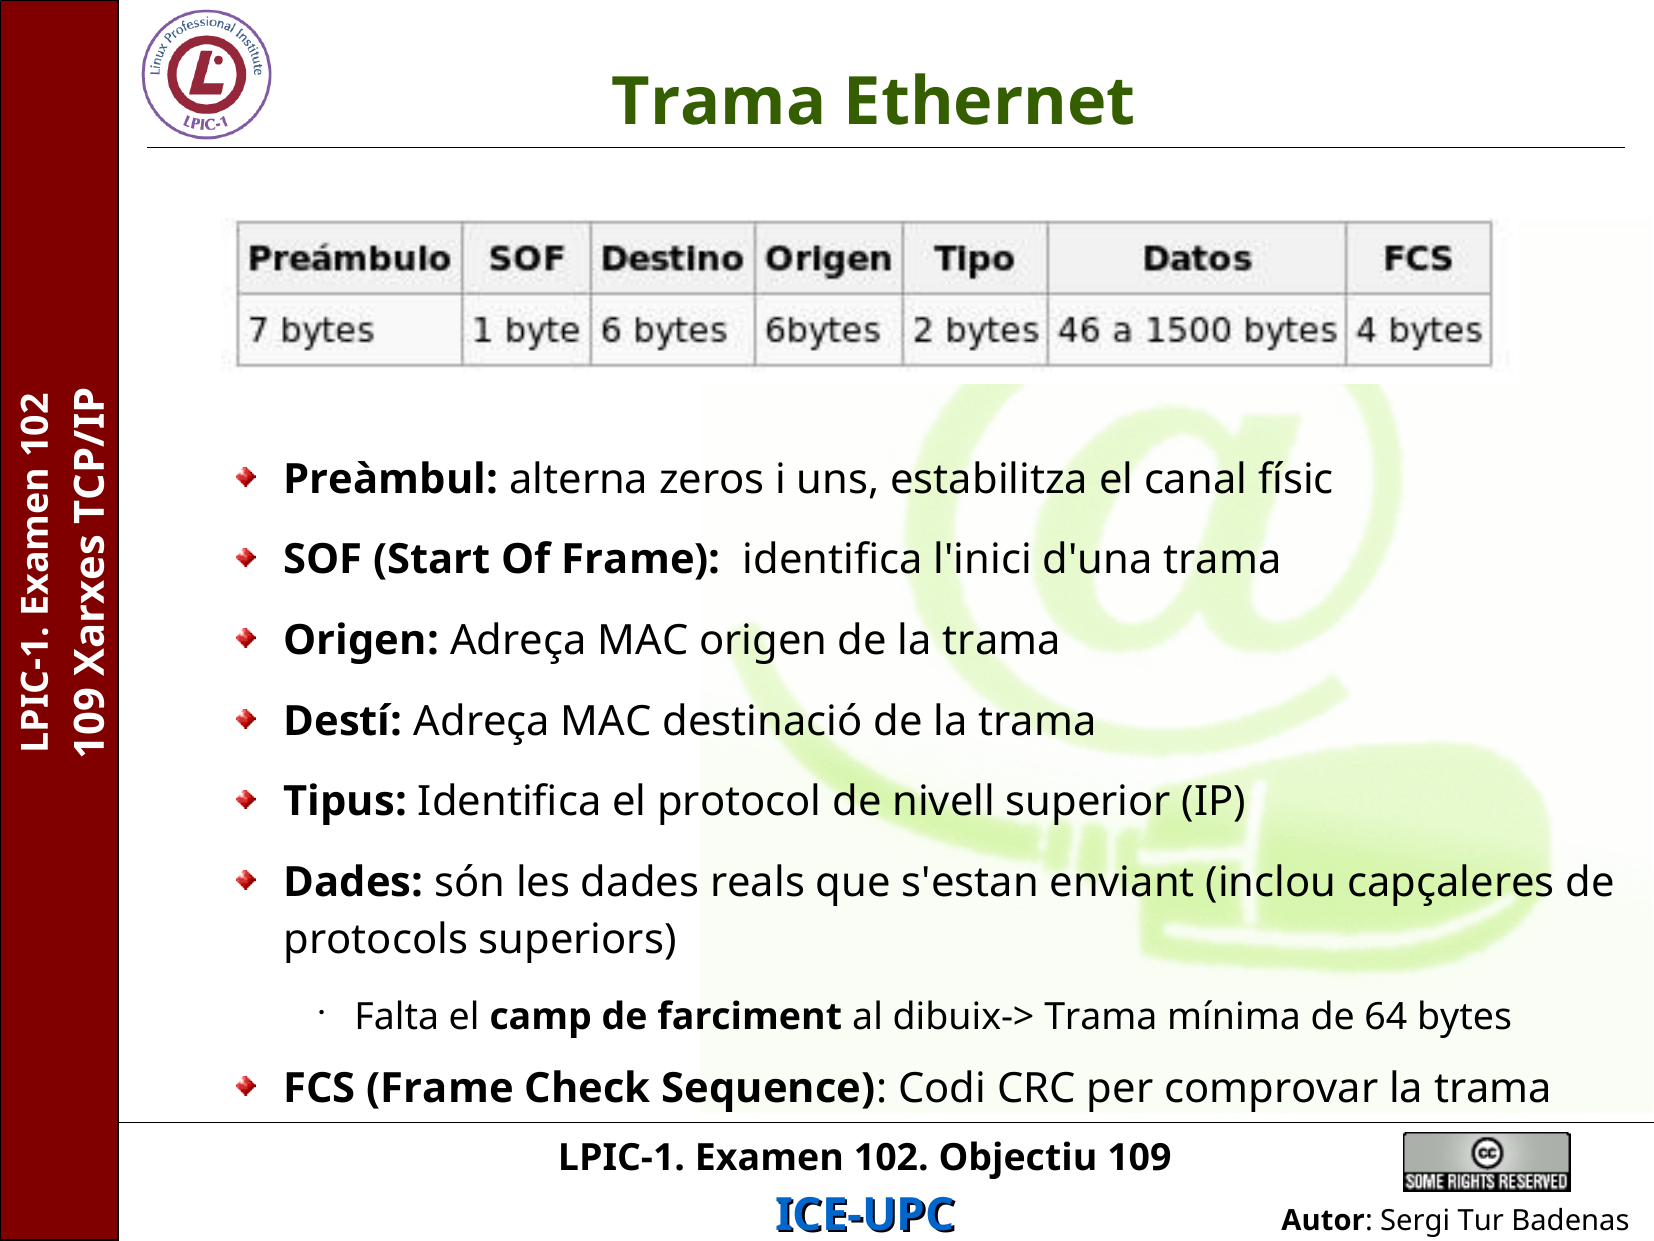

# Trama Ethernet
Preàmbul: alterna zeros i uns, estabilitza el canal físic
SOF (Start Of Frame): identifica l'inici d'una trama
Origen: Adreça MAC origen de la trama
Destí: Adreça MAC destinació de la trama
Tipus: Identifica el protocol de nivell superior (IP)
Dades: són les dades reals que s'estan enviant (inclou capçaleres de protocols superiors)
Falta el camp de farciment al dibuix-> Trama mínima de 64 bytes
FCS (Frame Check Sequence): Codi CRC per comprovar la trama